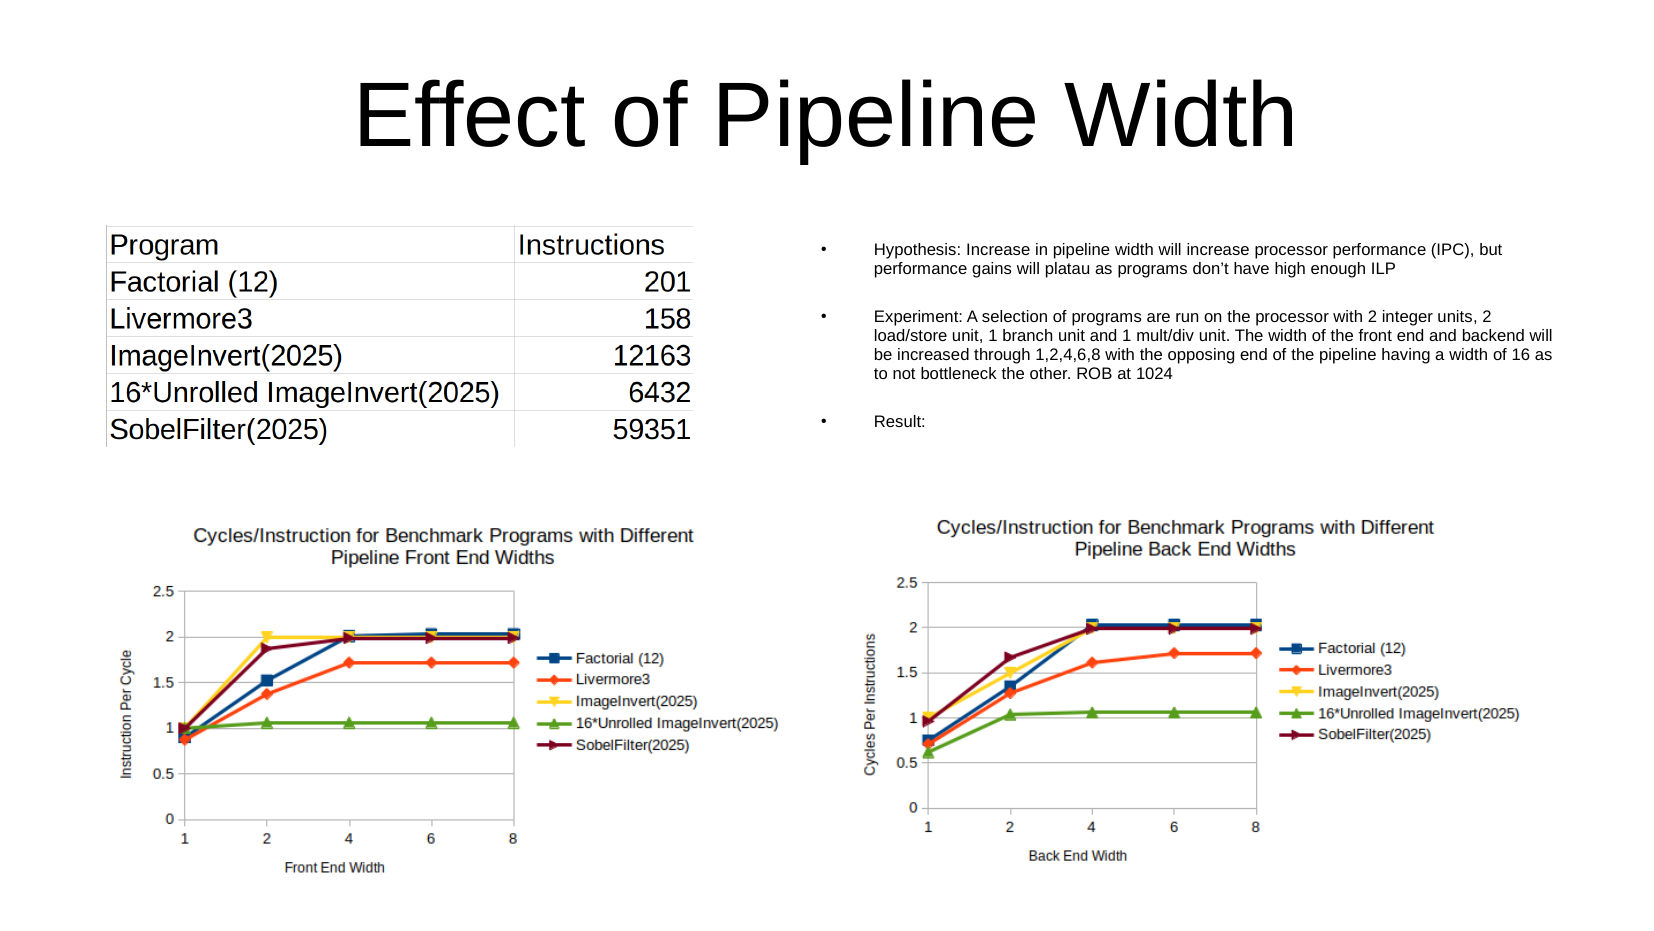

# Effect of Pipeline Width
Hypothesis: Increase in pipeline width will increase processor performance (IPC), but performance gains will platau as programs don’t have high enough ILP
Experiment: A selection of programs are run on the processor with 2 integer units, 2 load/store unit, 1 branch unit and 1 mult/div unit. The width of the front end and backend will be increased through 1,2,4,6,8 with the opposing end of the pipeline having a width of 16 as to not bottleneck the other. ROB at 1024
Result: